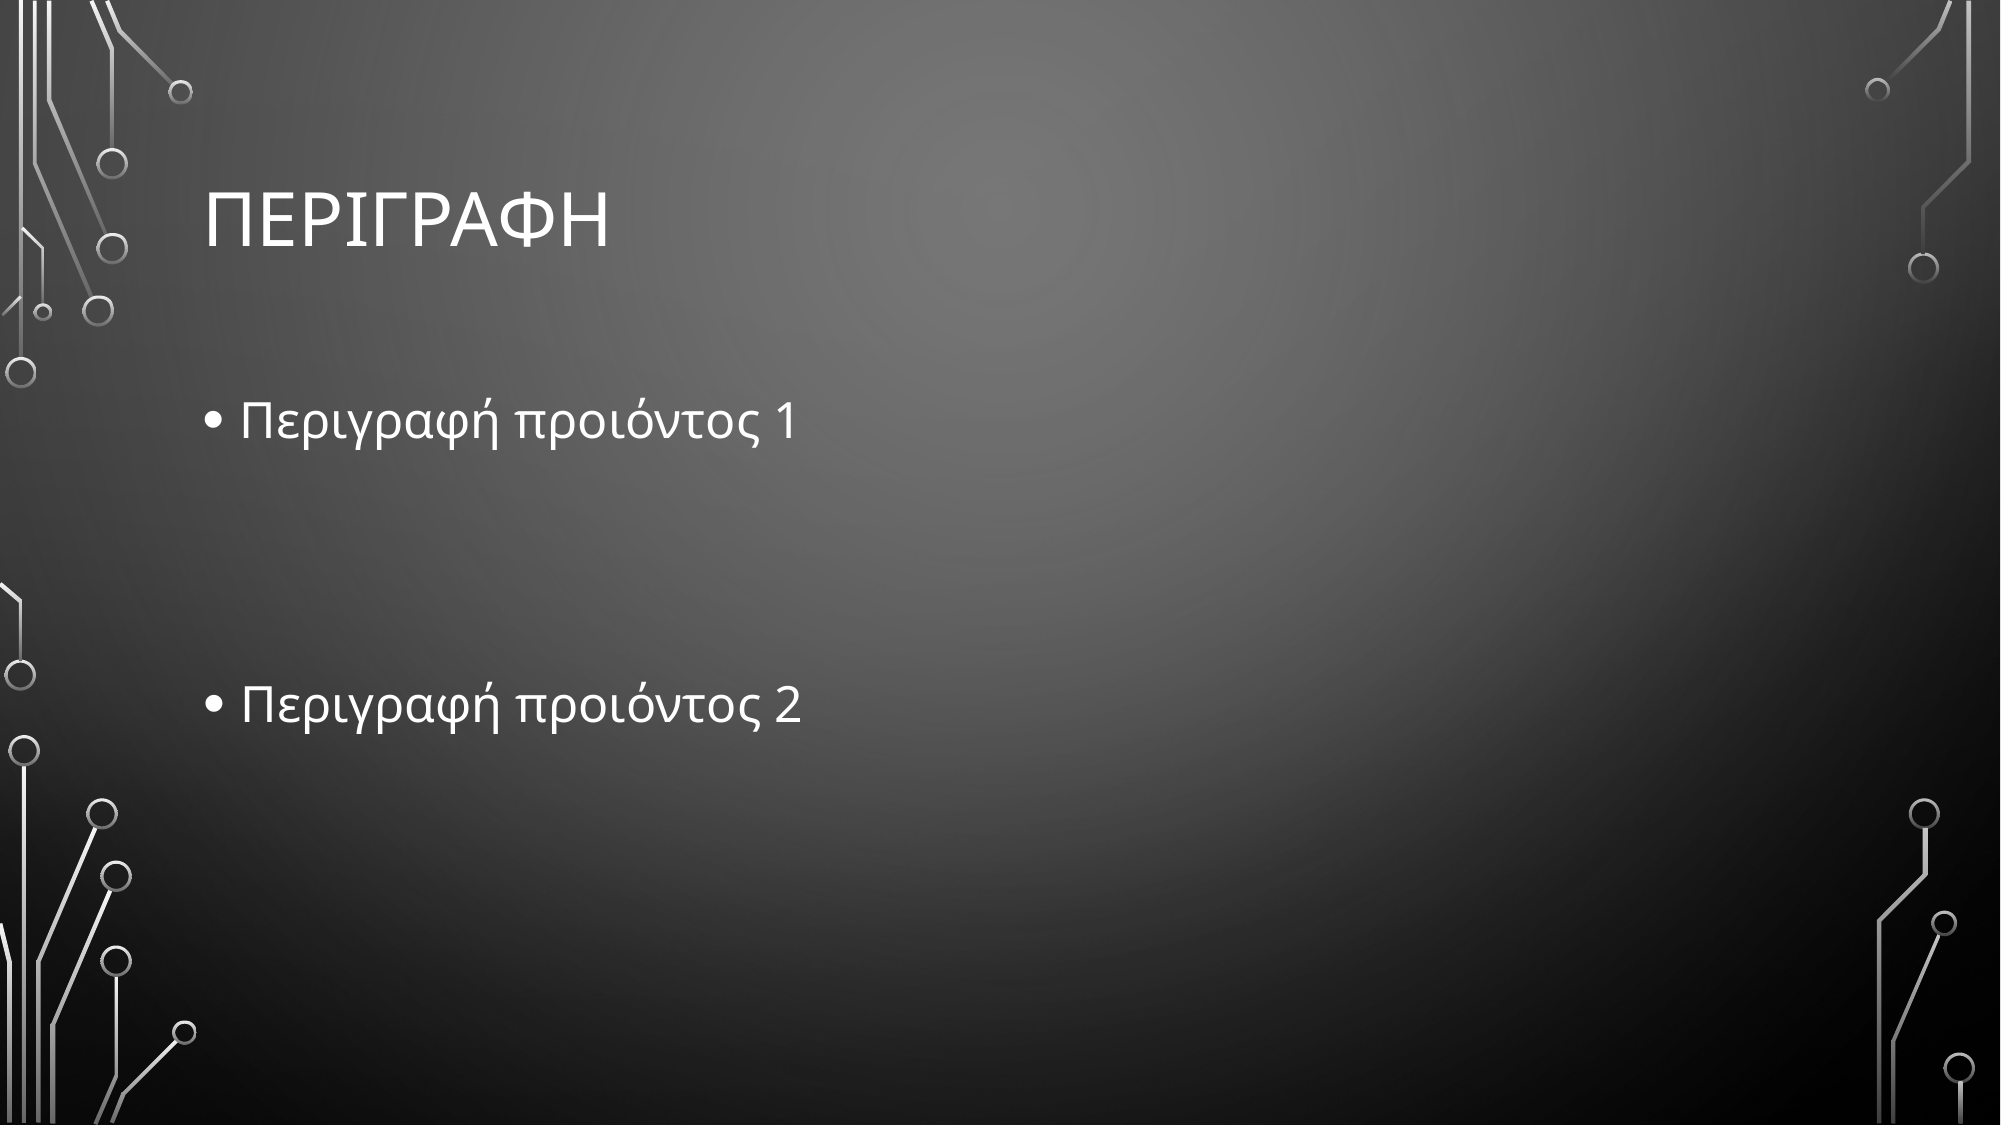

# Περιγραφη
Περιγραφή προιόντος 1
Περιγραφή προιόντος 2